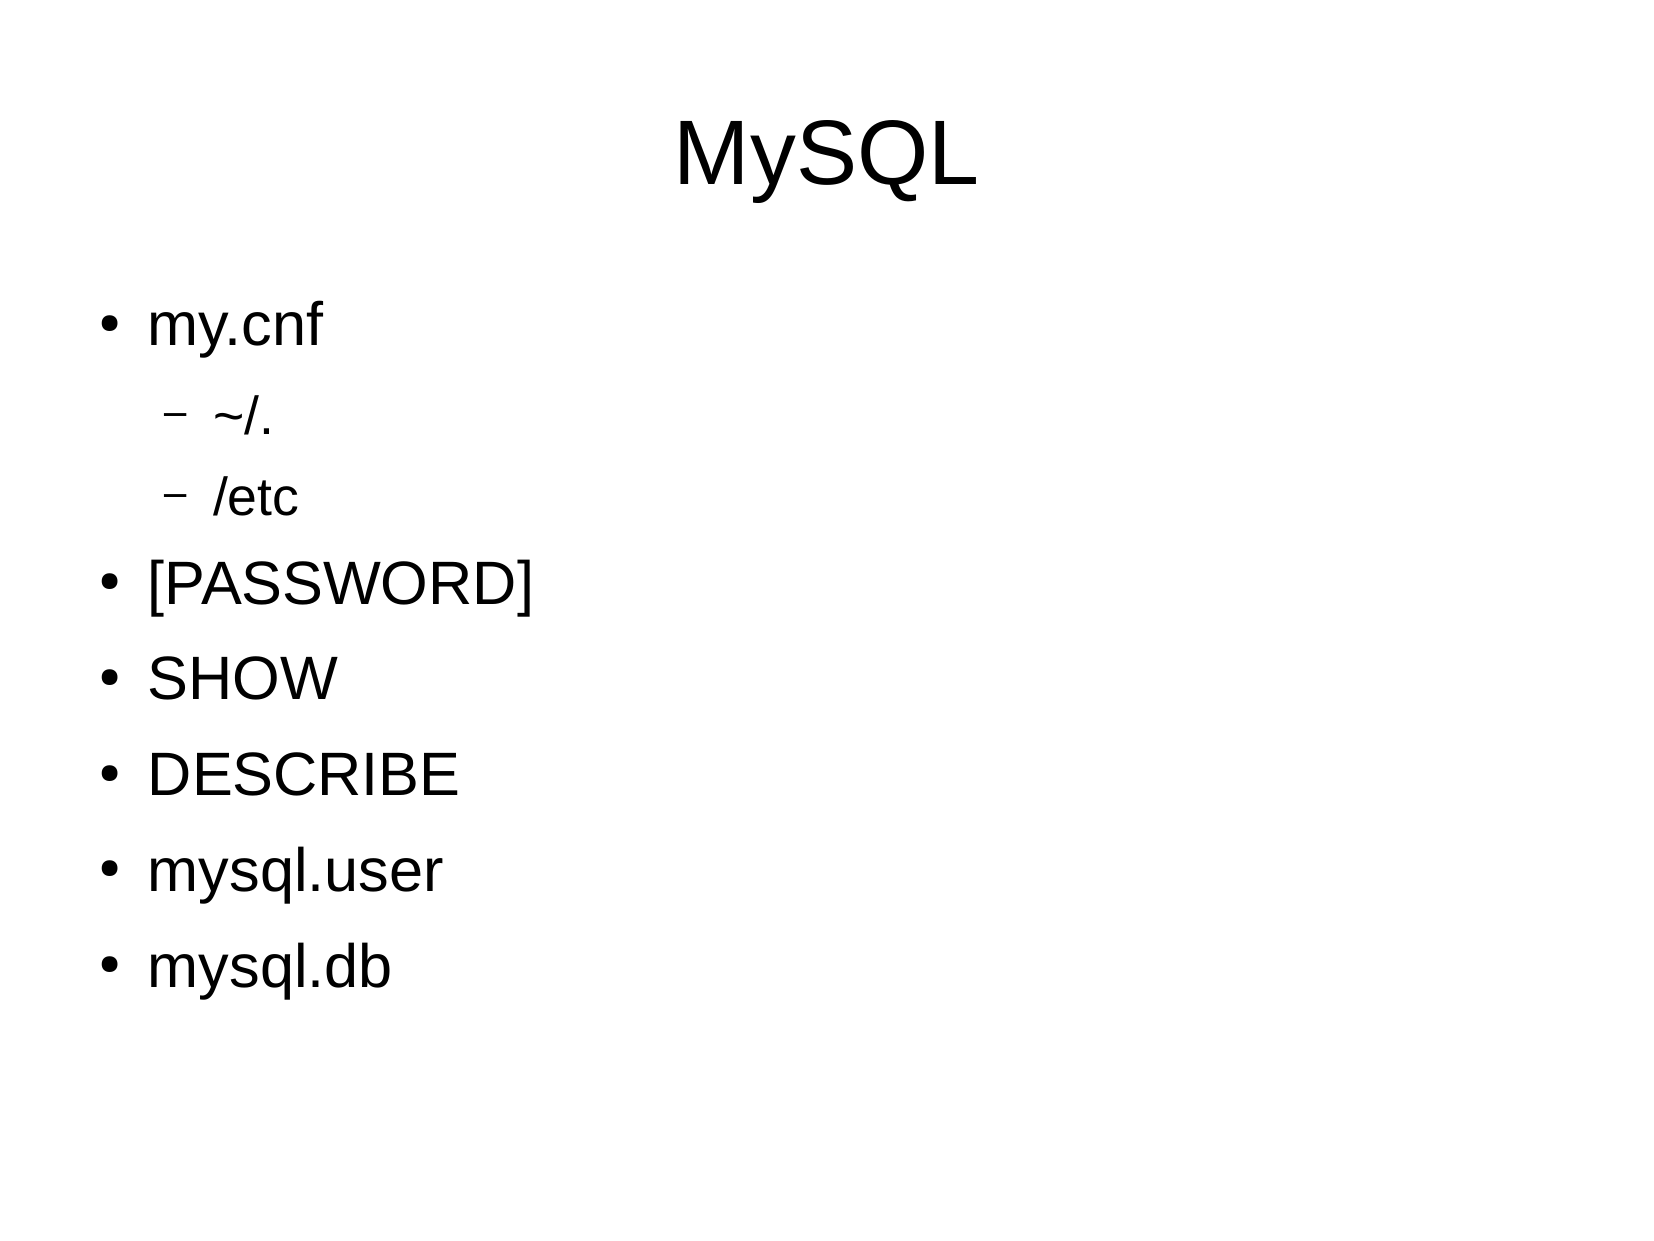

# MySQL
my.cnf
~/.
/etc
[PASSWORD]
SHOW
DESCRIBE
mysql.user
mysql.db